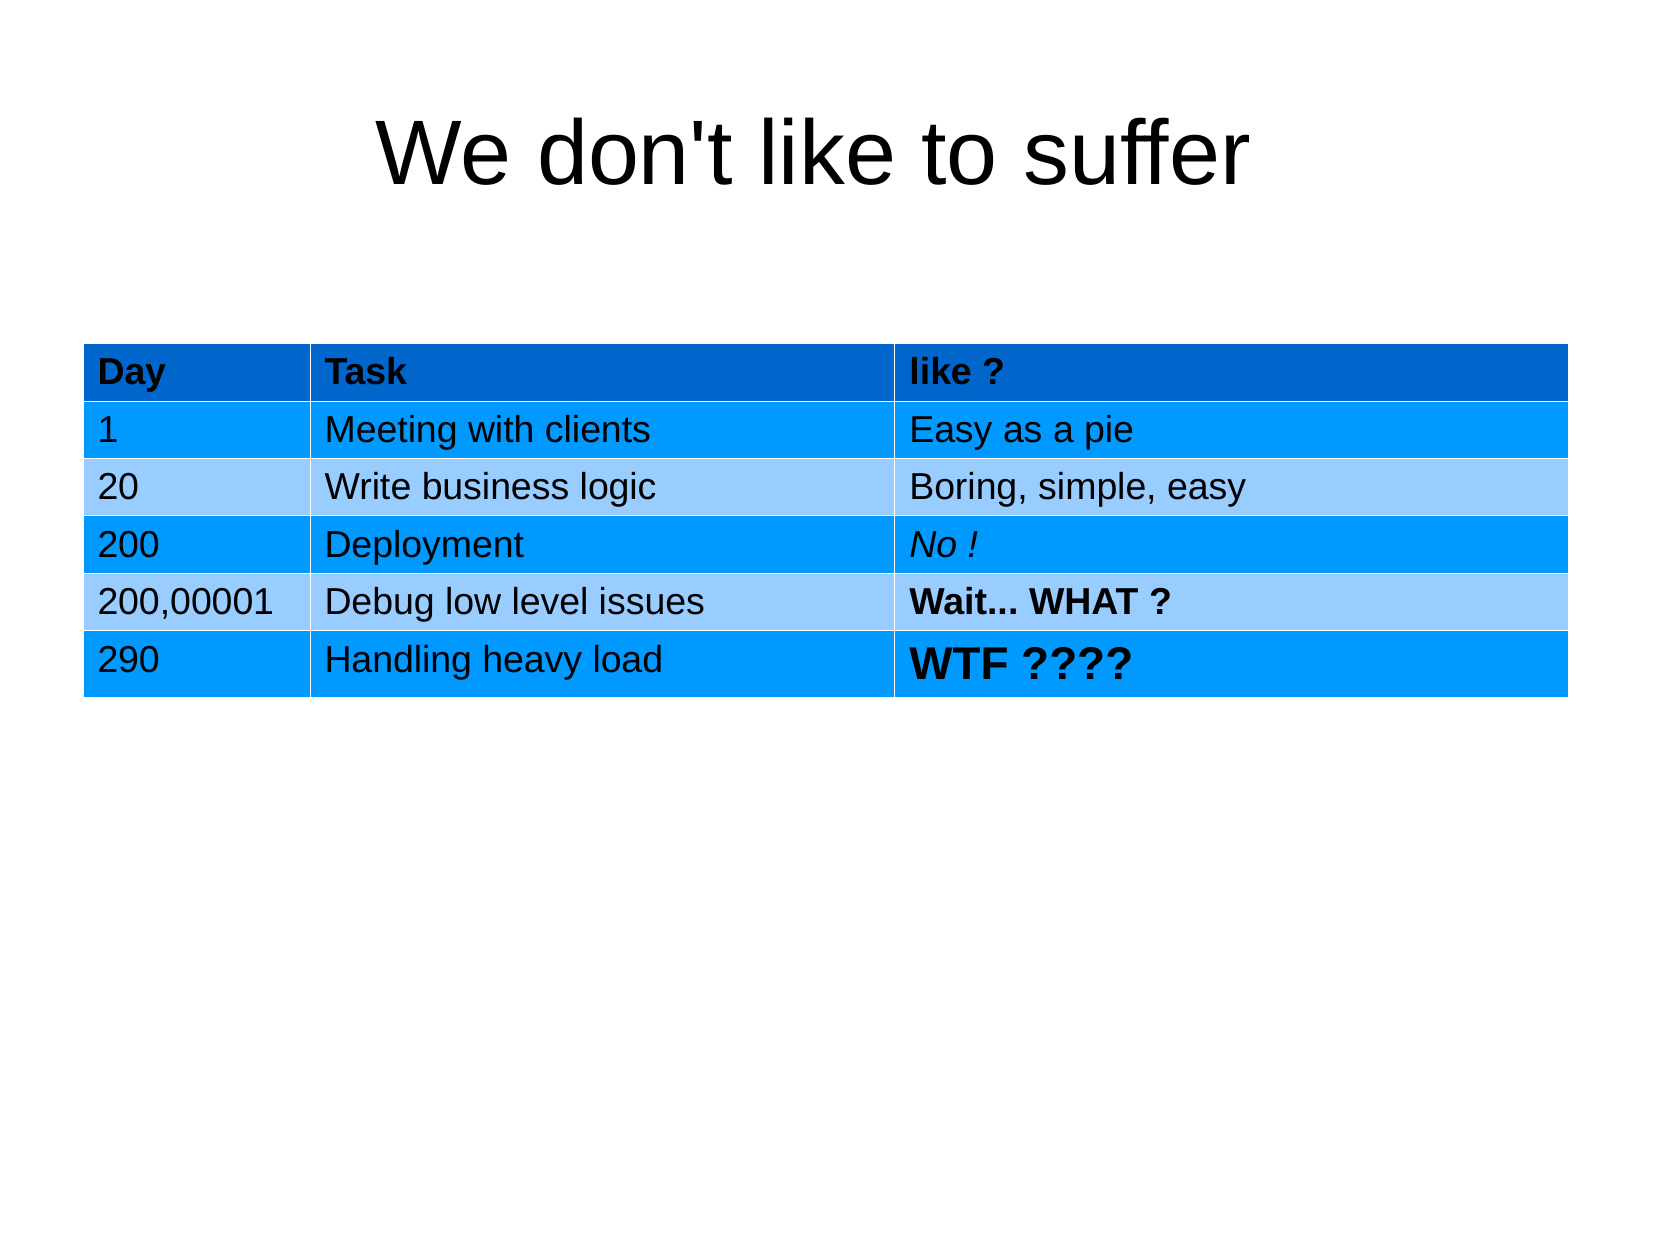

# We don't like to suffer
| Day | Task | like ? |
| --- | --- | --- |
| 1 | Meeting with clients | Easy as a pie |
| 20 | Write business logic | Boring, simple, easy |
| 200 | Deployment | No ! |
| 200,00001 | Debug low level issues | Wait... WHAT ? |
| 290 | Handling heavy load | WTF ???? |